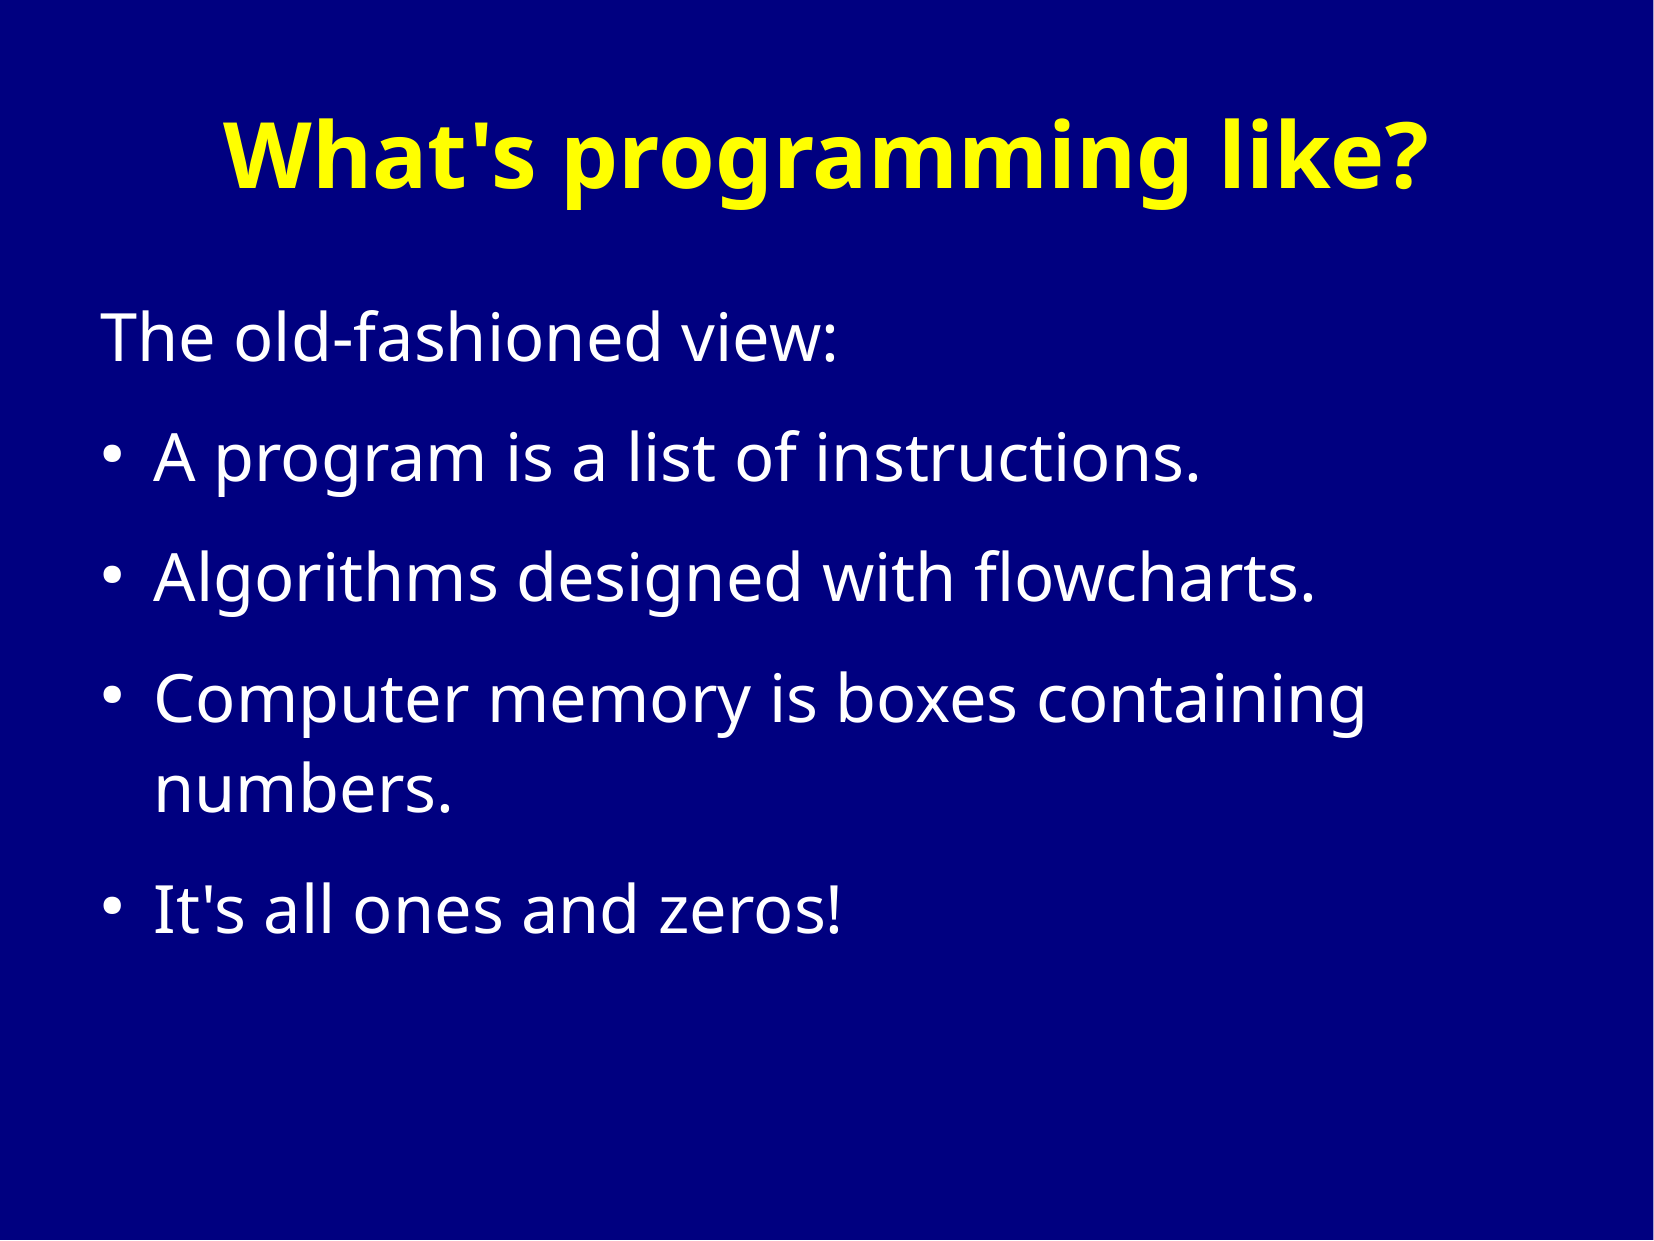

# What's programming like?
The old-fashioned view:
A program is a list of instructions.
Algorithms designed with flowcharts.
Computer memory is boxes containing numbers.
It's all ones and zeros!